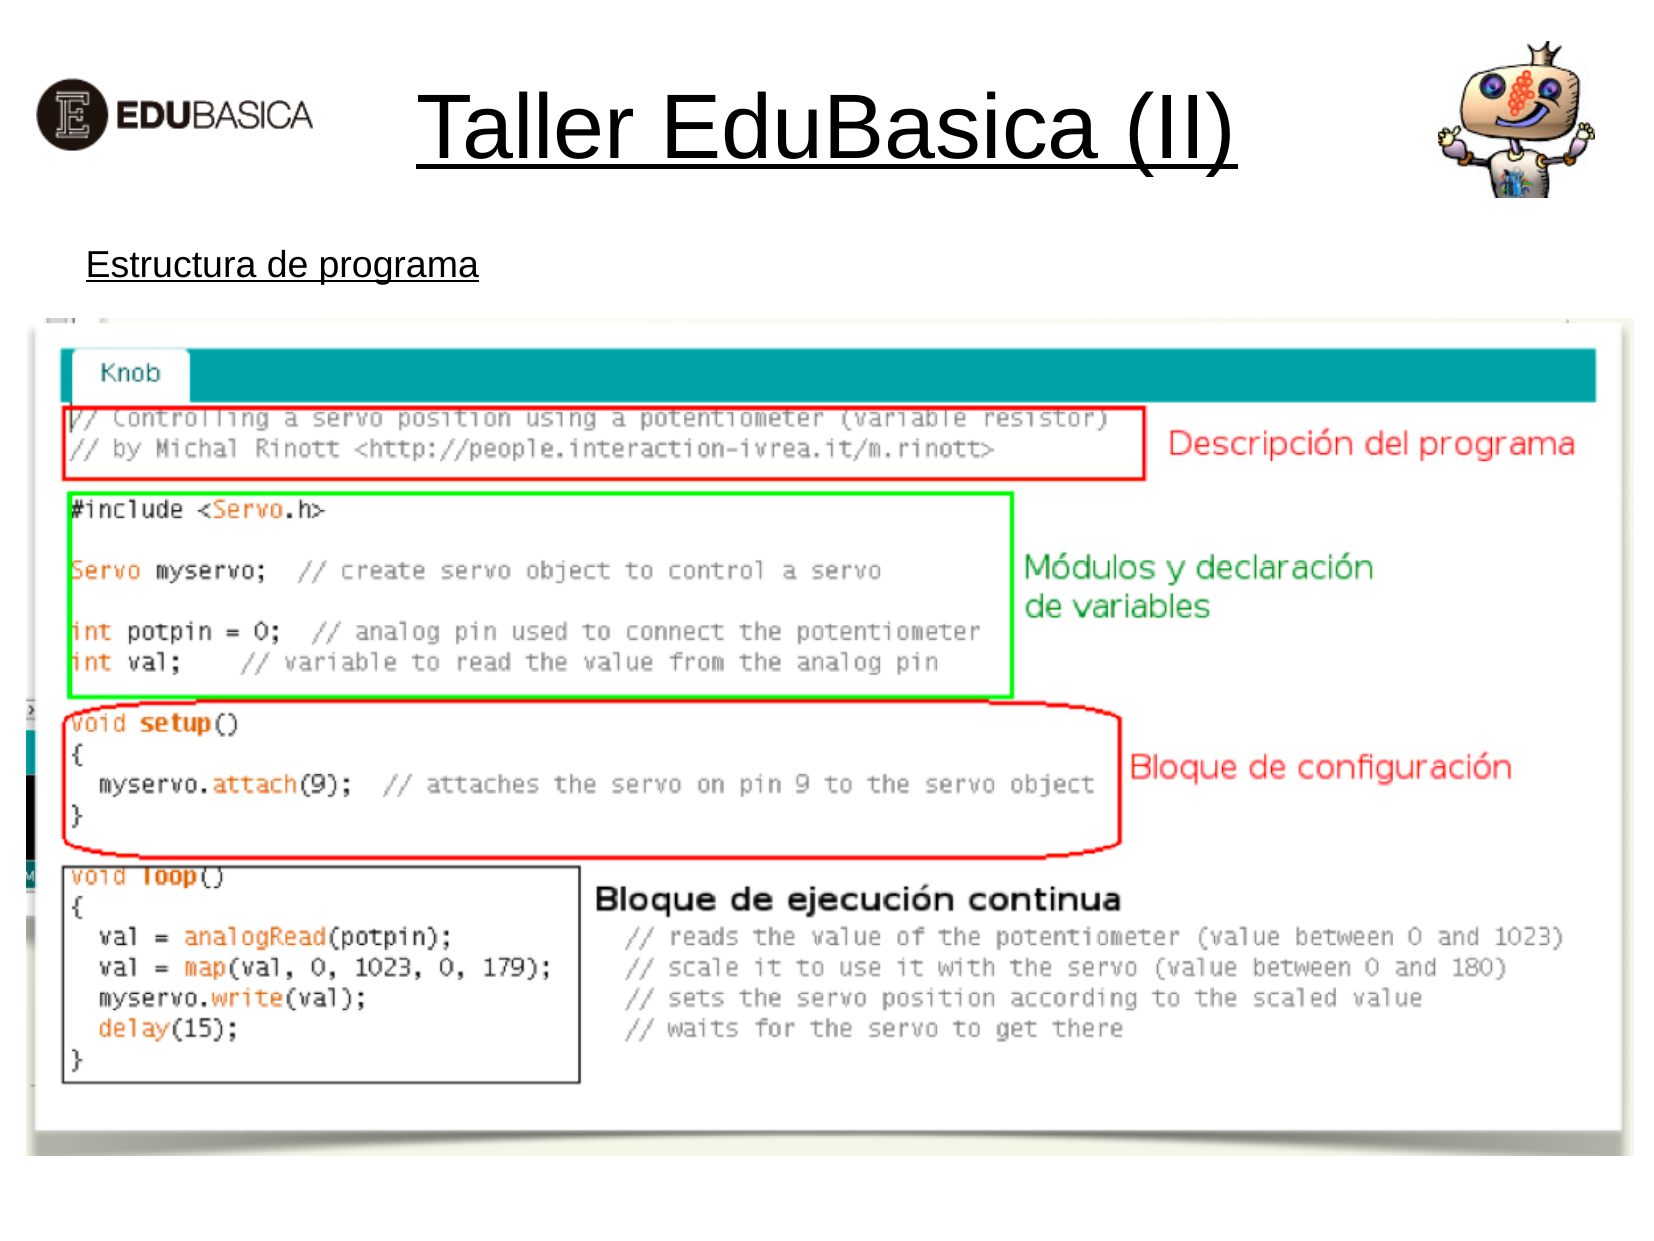

# Taller EduBasica (II)
Estructura de programa